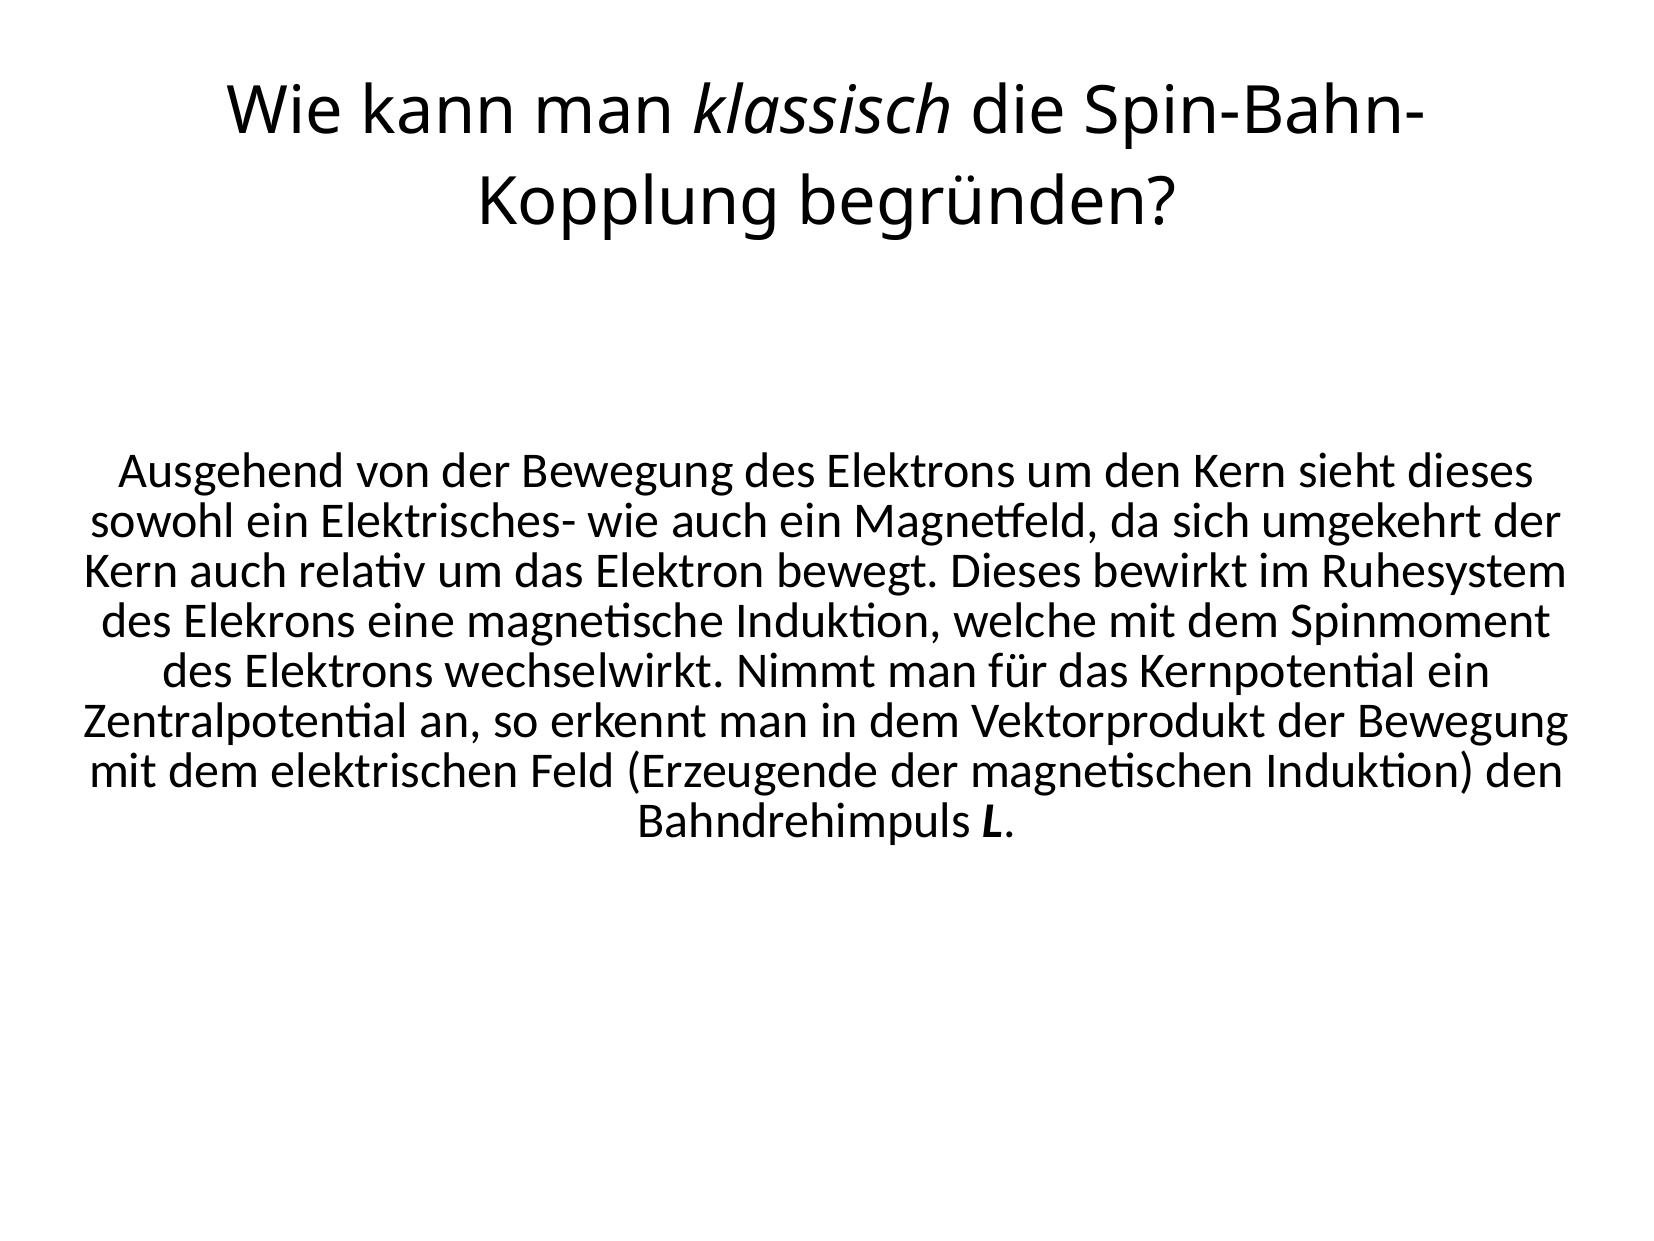

# Wie kann man klassisch die Spin-Bahn-Kopplung begründen?
Ausgehend von der Bewegung des Elektrons um den Kern sieht dieses sowohl ein Elektrisches- wie auch ein Magnetfeld, da sich umgekehrt der Kern auch relativ um das Elektron bewegt. Dieses bewirkt im Ruhesystem des Elekrons eine magnetische Induktion, welche mit dem Spinmoment des Elektrons wechselwirkt. Nimmt man für das Kernpotential ein Zentralpotential an, so erkennt man in dem Vektorprodukt der Bewegung mit dem elektrischen Feld (Erzeugende der magnetischen Induktion) den Bahndrehimpuls L.